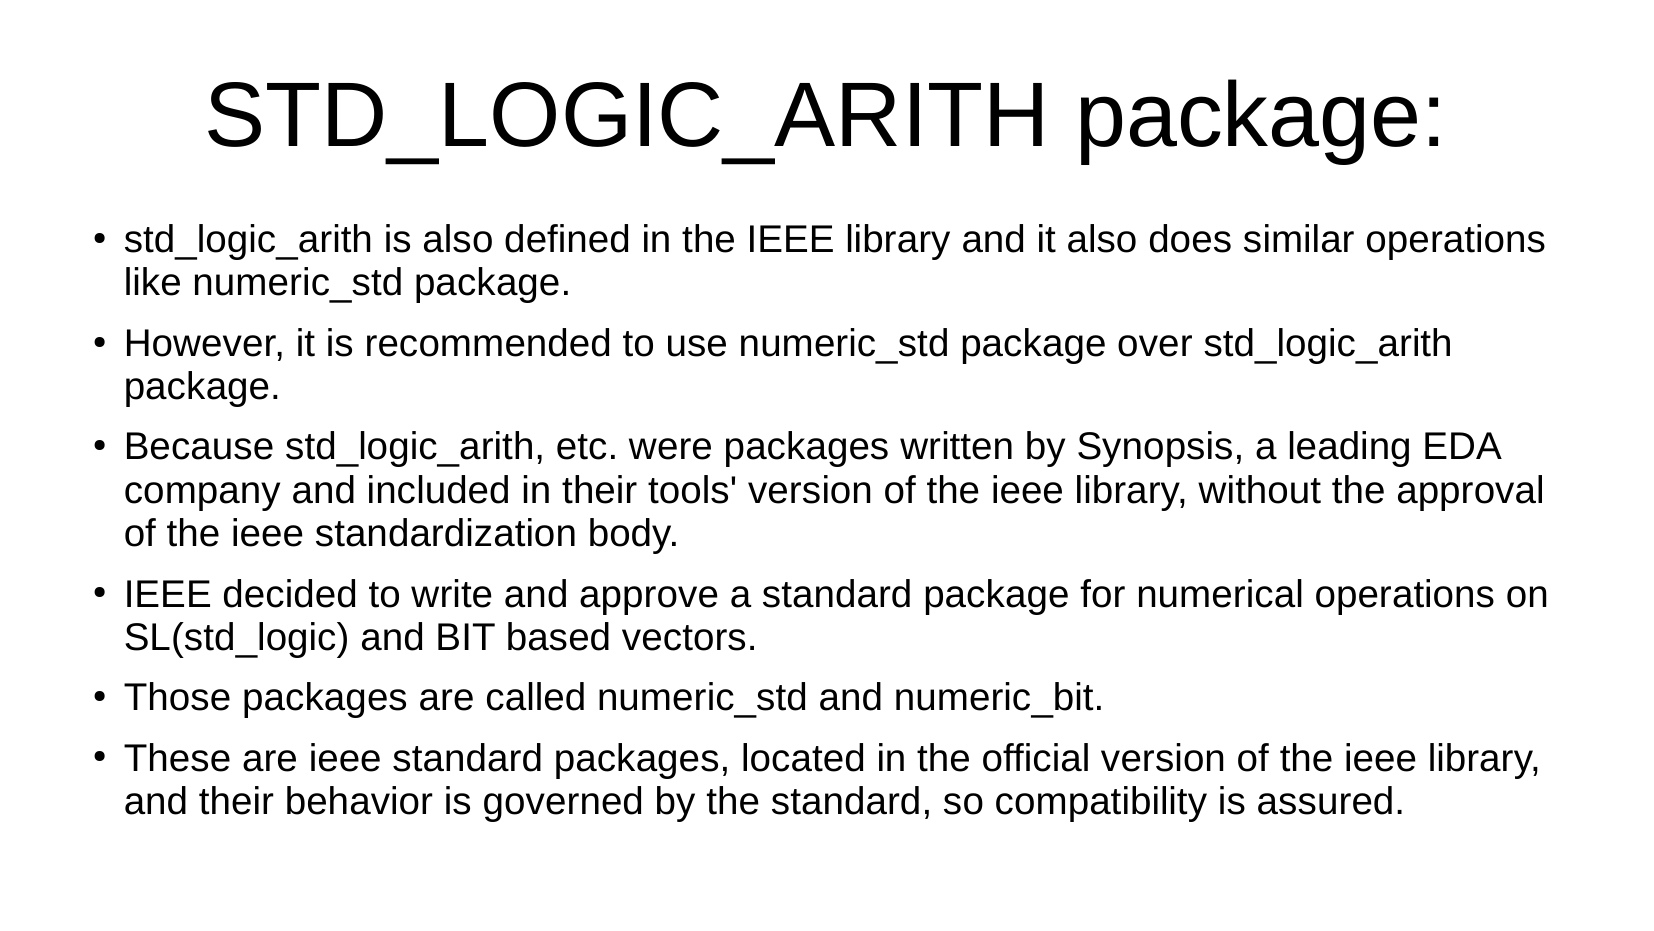

# STD_LOGIC_ARITH package:
std_logic_arith is also defined in the IEEE library and it also does similar operations like numeric_std package.
However, it is recommended to use numeric_std package over std_logic_arith package.
Because std_logic_arith, etc. were packages written by Synopsis, a leading EDA company and included in their tools' version of the ieee library, without the approval of the ieee standardization body.
IEEE decided to write and approve a standard package for numerical operations on SL(std_logic) and BIT based vectors.
Those packages are called numeric_std and numeric_bit.
These are ieee standard packages, located in the official version of the ieee library, and their behavior is governed by the standard, so compatibility is assured.